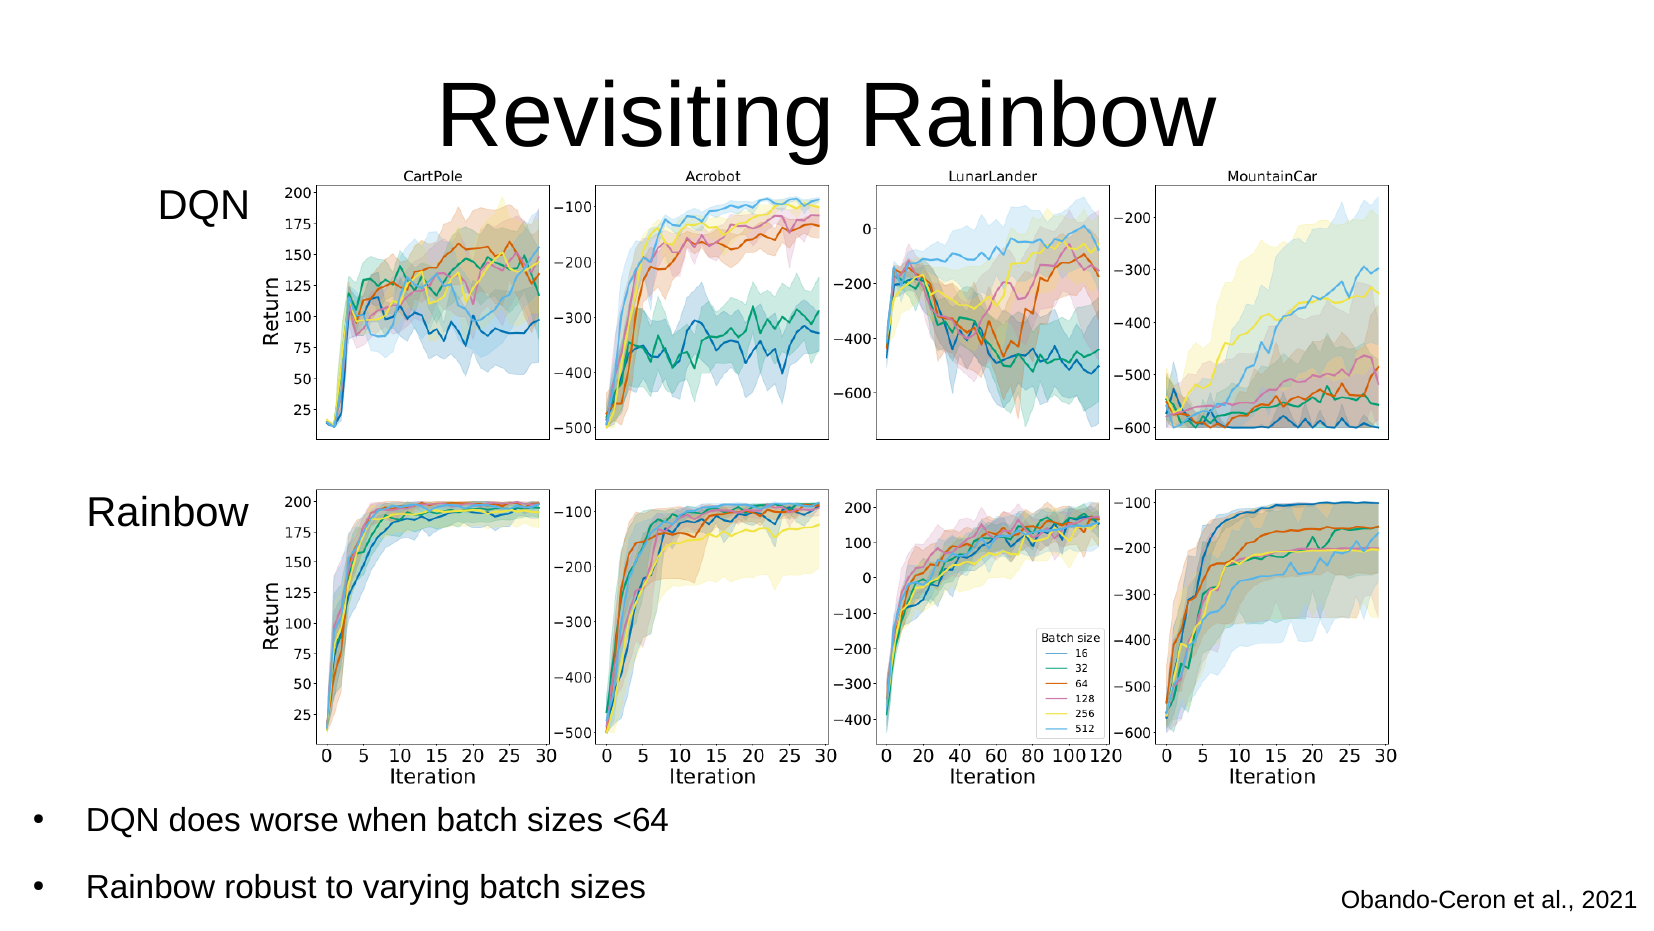

# Revisiting Rainbow
DQN
Rainbow
DQN does worse when batch sizes <64
Rainbow robust to varying batch sizes
Obando-Ceron et al., 2021